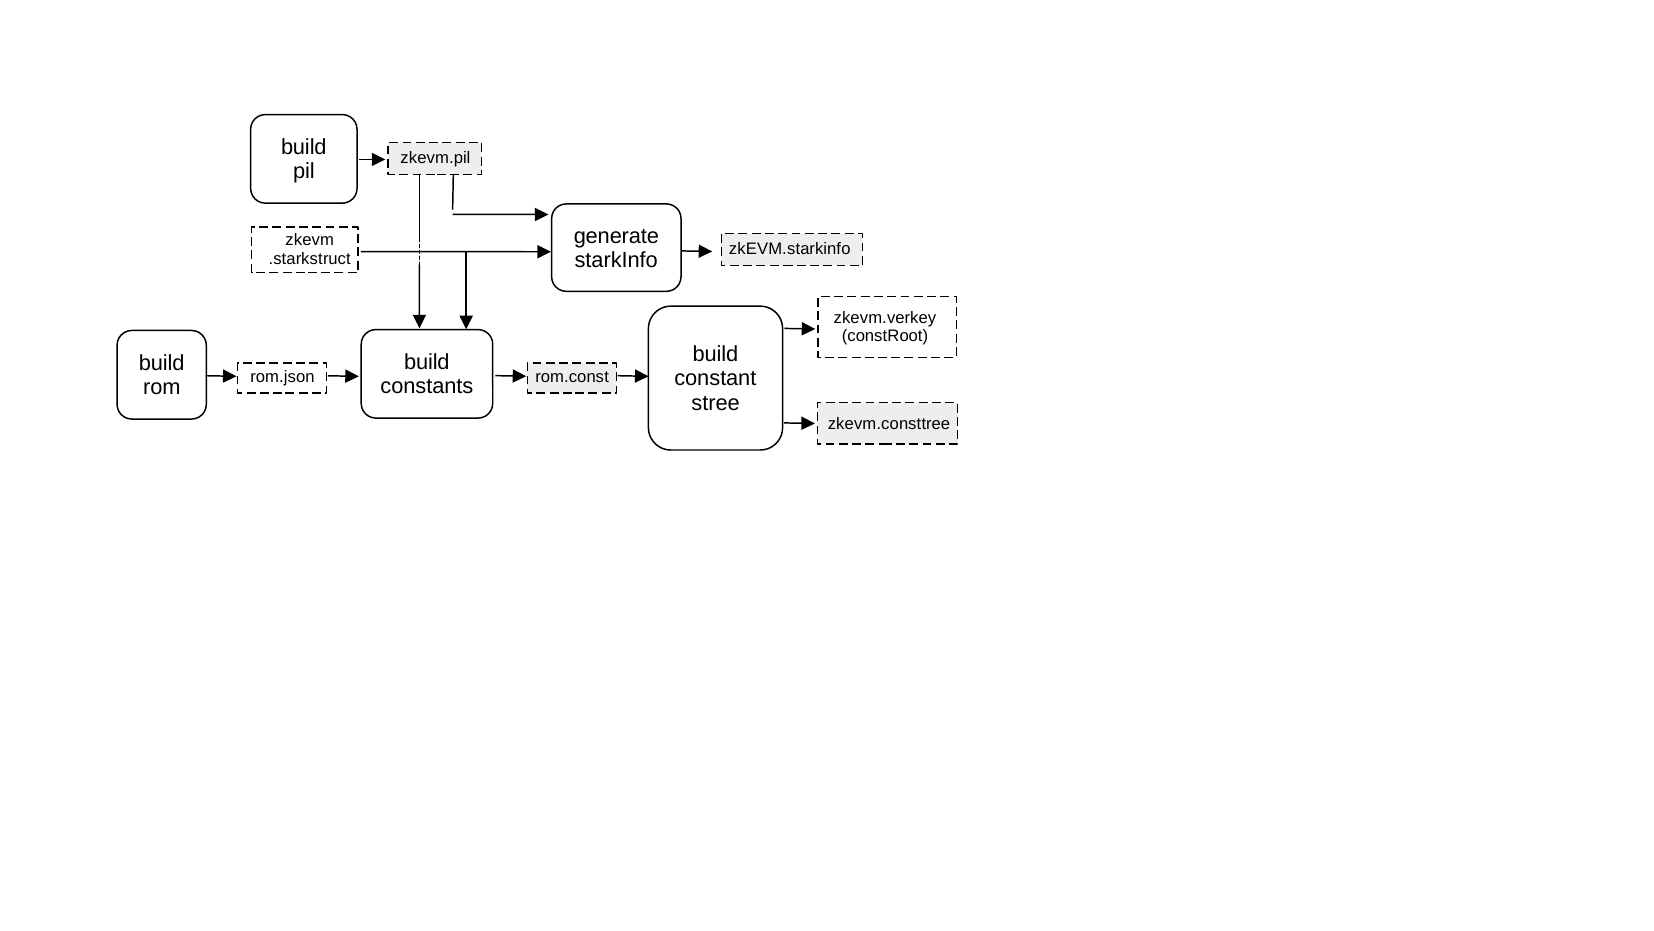

build
pil
zkevm.pil
generate
starkInfo
zkevm
.starkstruct
zkEVM.starkinfo
zkevm.verkey
(constRoot)
build
constantstree
build
constants
build
rom
rom.const
rom.json
zkevm.consttree